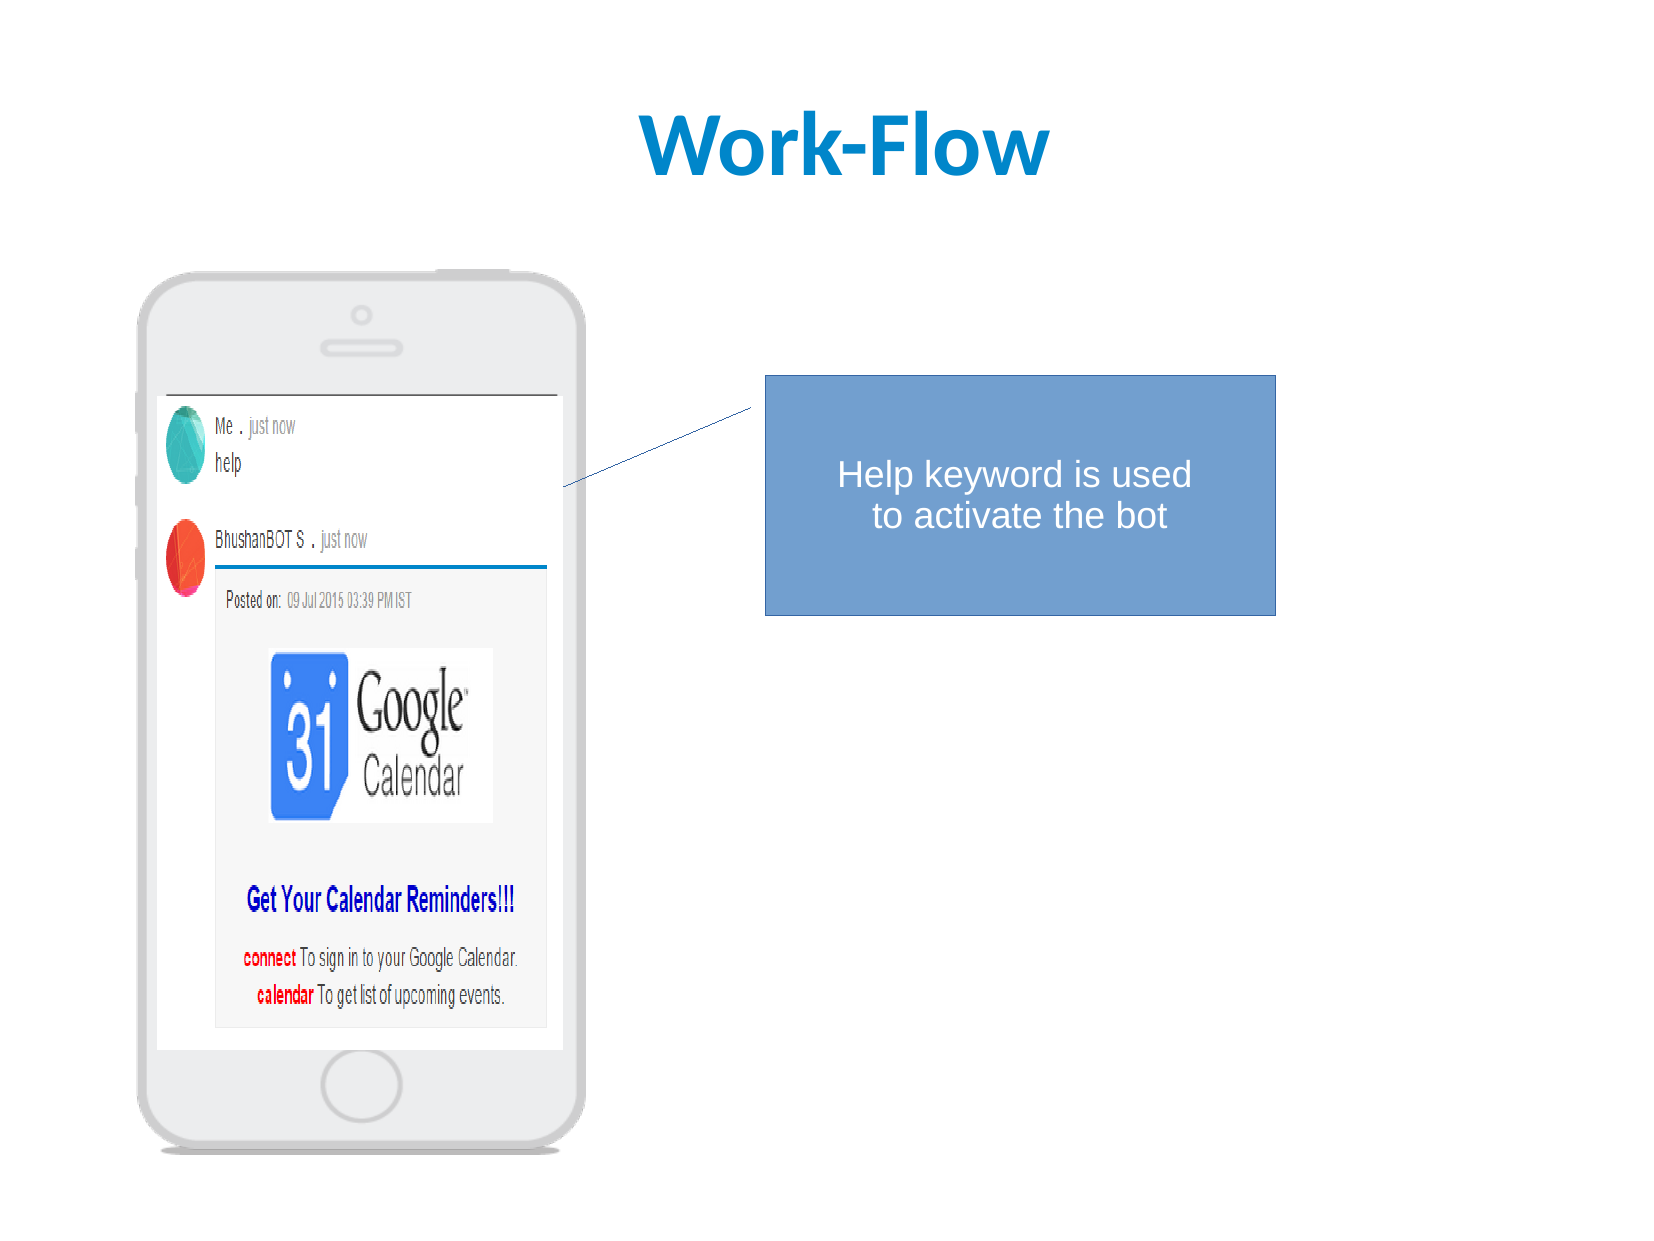

# Work-Flow
Help keyword is used
to activate the bot